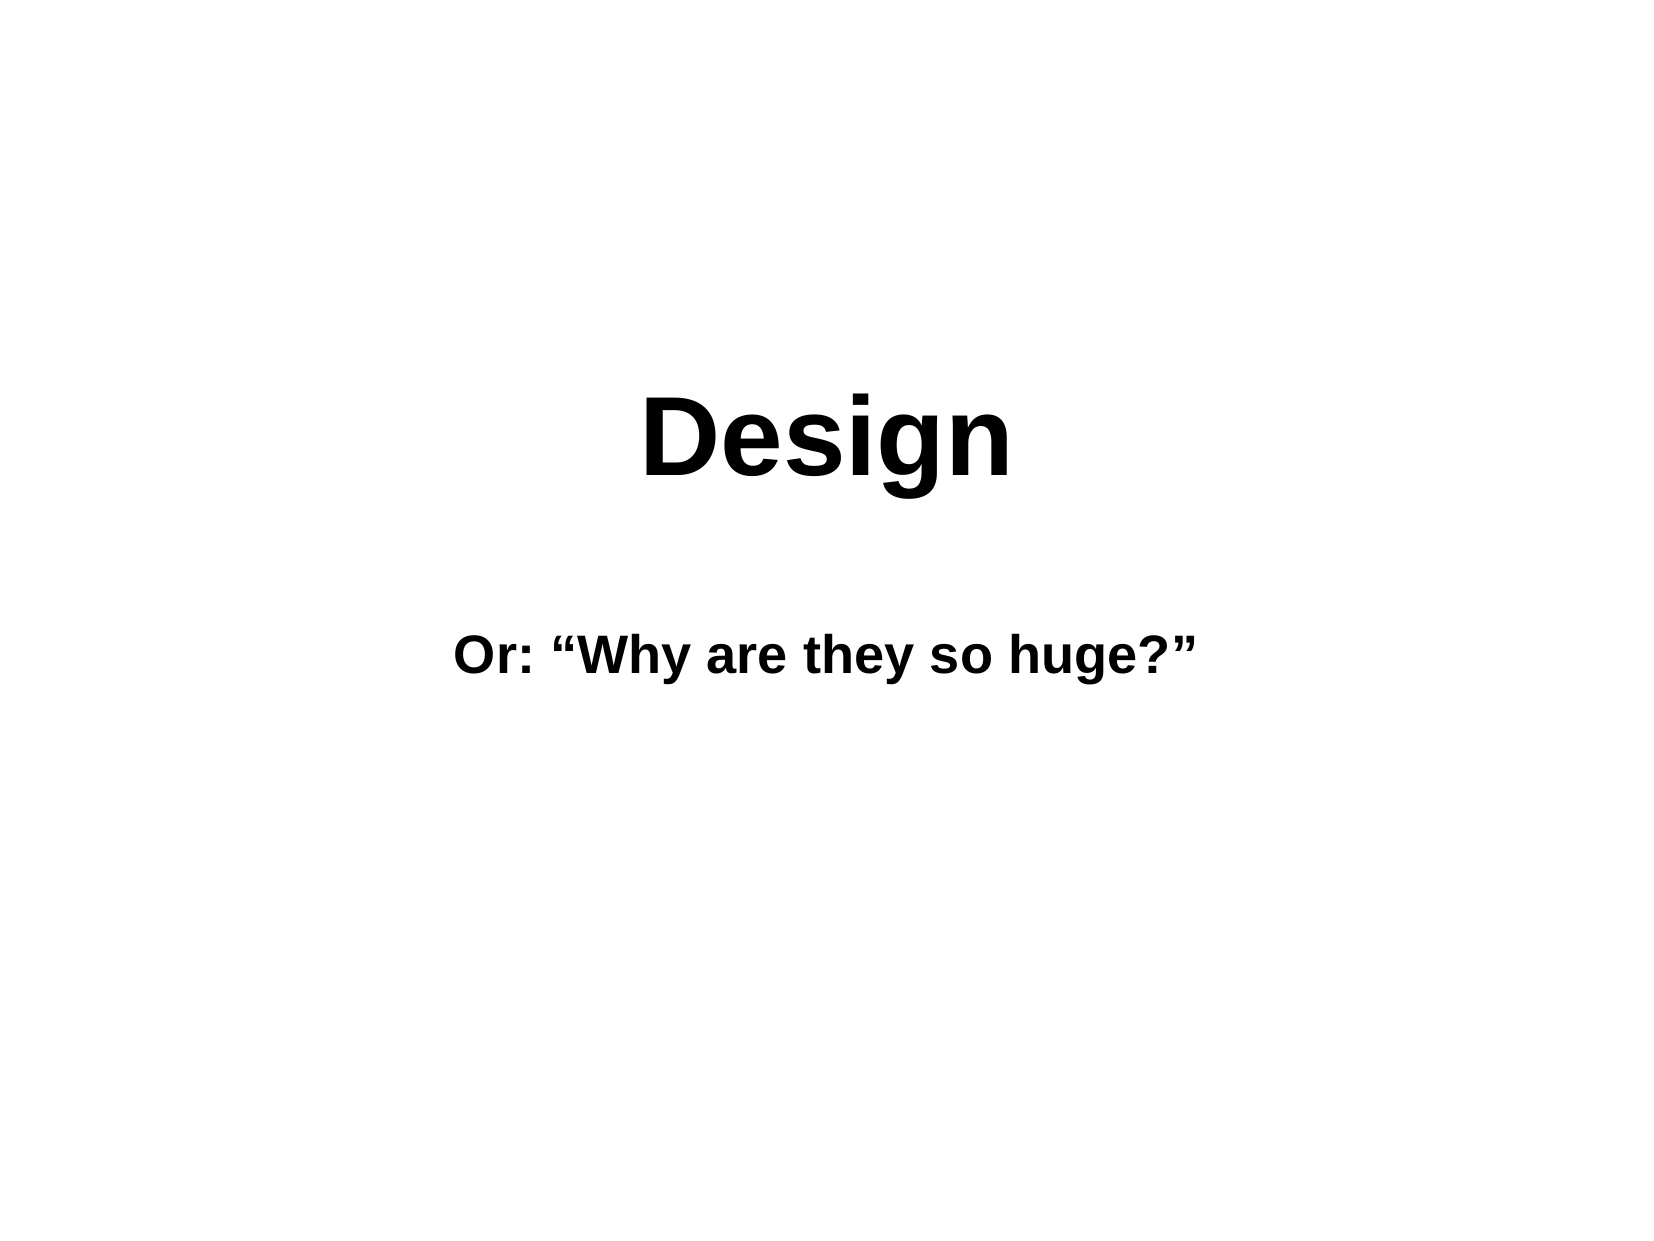

# Design
Or: “Why are they so huge?”